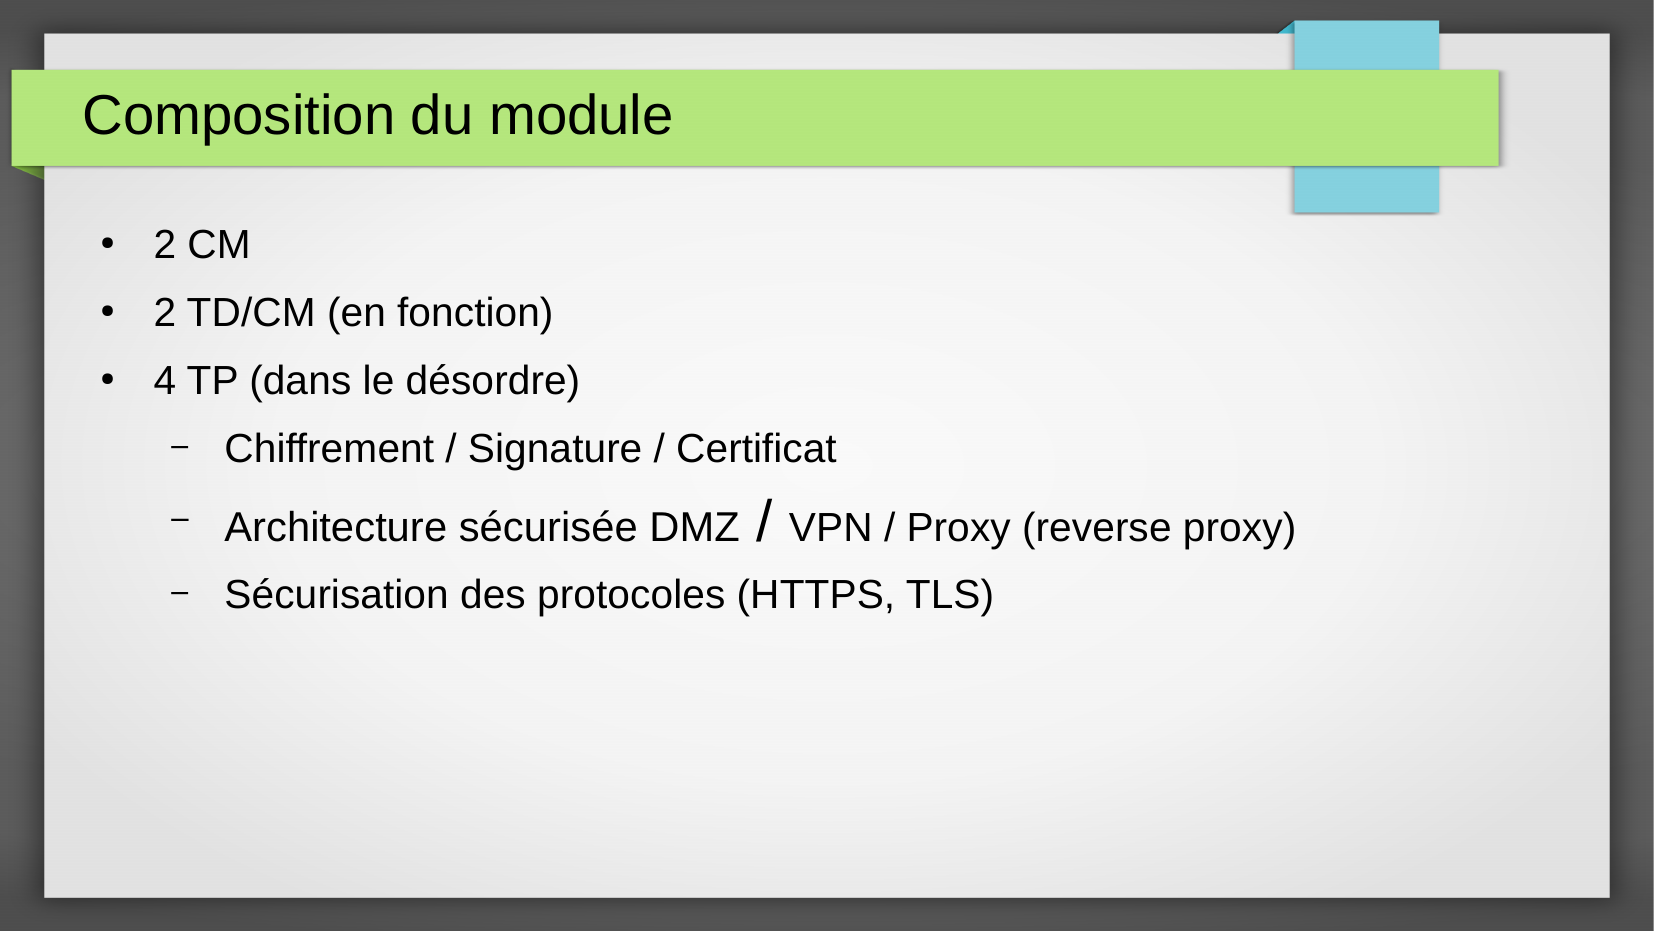

# Composition du module
2 CM
2 TD/CM (en fonction)
4 TP (dans le désordre)
Chiffrement / Signature / Certificat
Architecture sécurisée DMZ / VPN / Proxy (reverse proxy)
Sécurisation des protocoles (HTTPS, TLS)